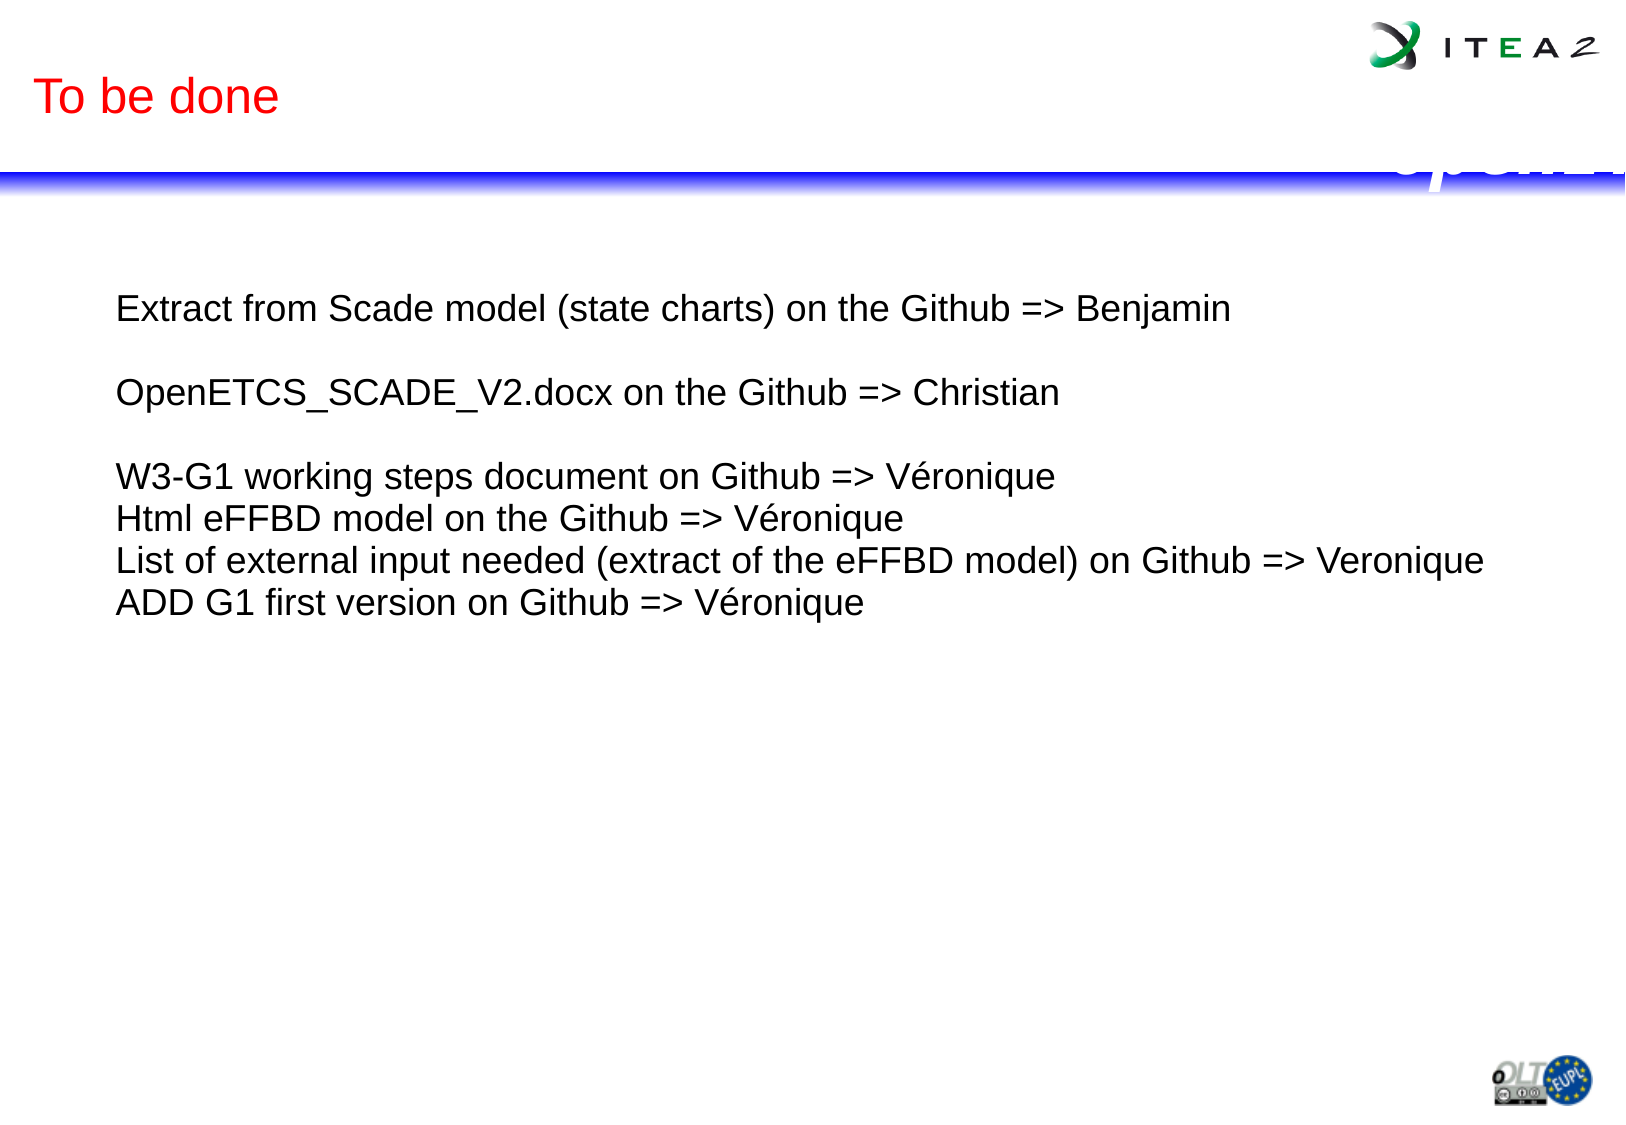

# To be done
Extract from Scade model (state charts) on the Github => Benjamin
OpenETCS_SCADE_V2.docx on the Github => Christian
W3-G1 working steps document on Github => Véronique
Html eFFBD model on the Github => Véronique
List of external input needed (extract of the eFFBD model) on Github => Veronique
ADD G1 first version on Github => Véronique